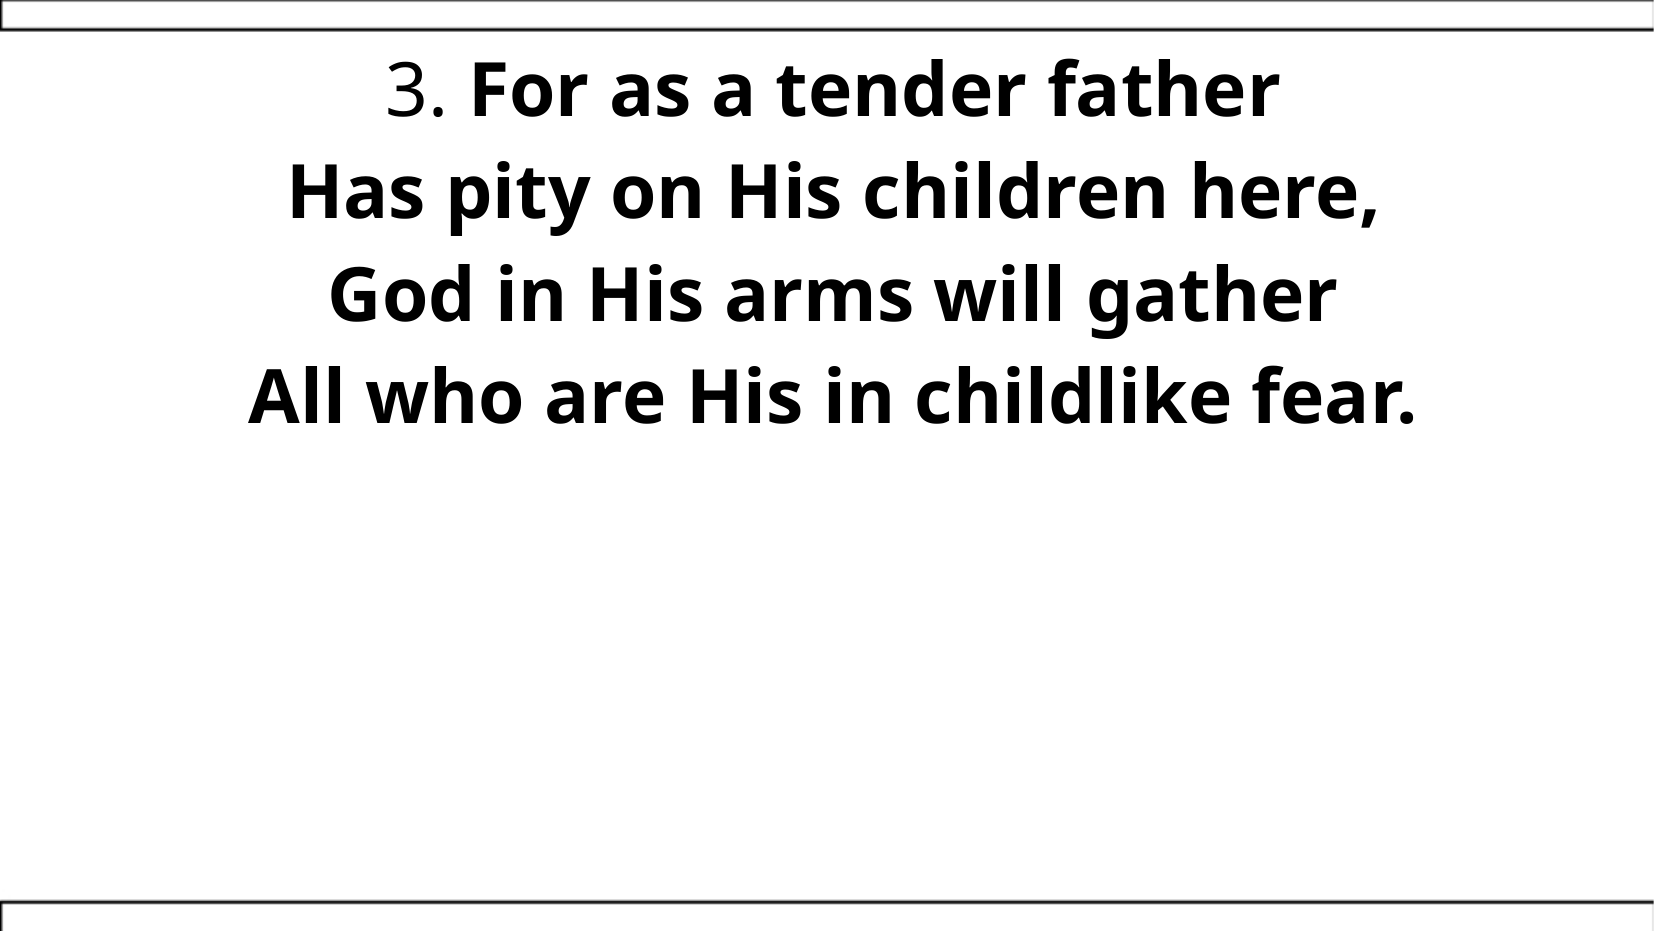

3. For as a tender father
Has pity on His children here,
God in His arms will gather
All who are His in childlike fear.